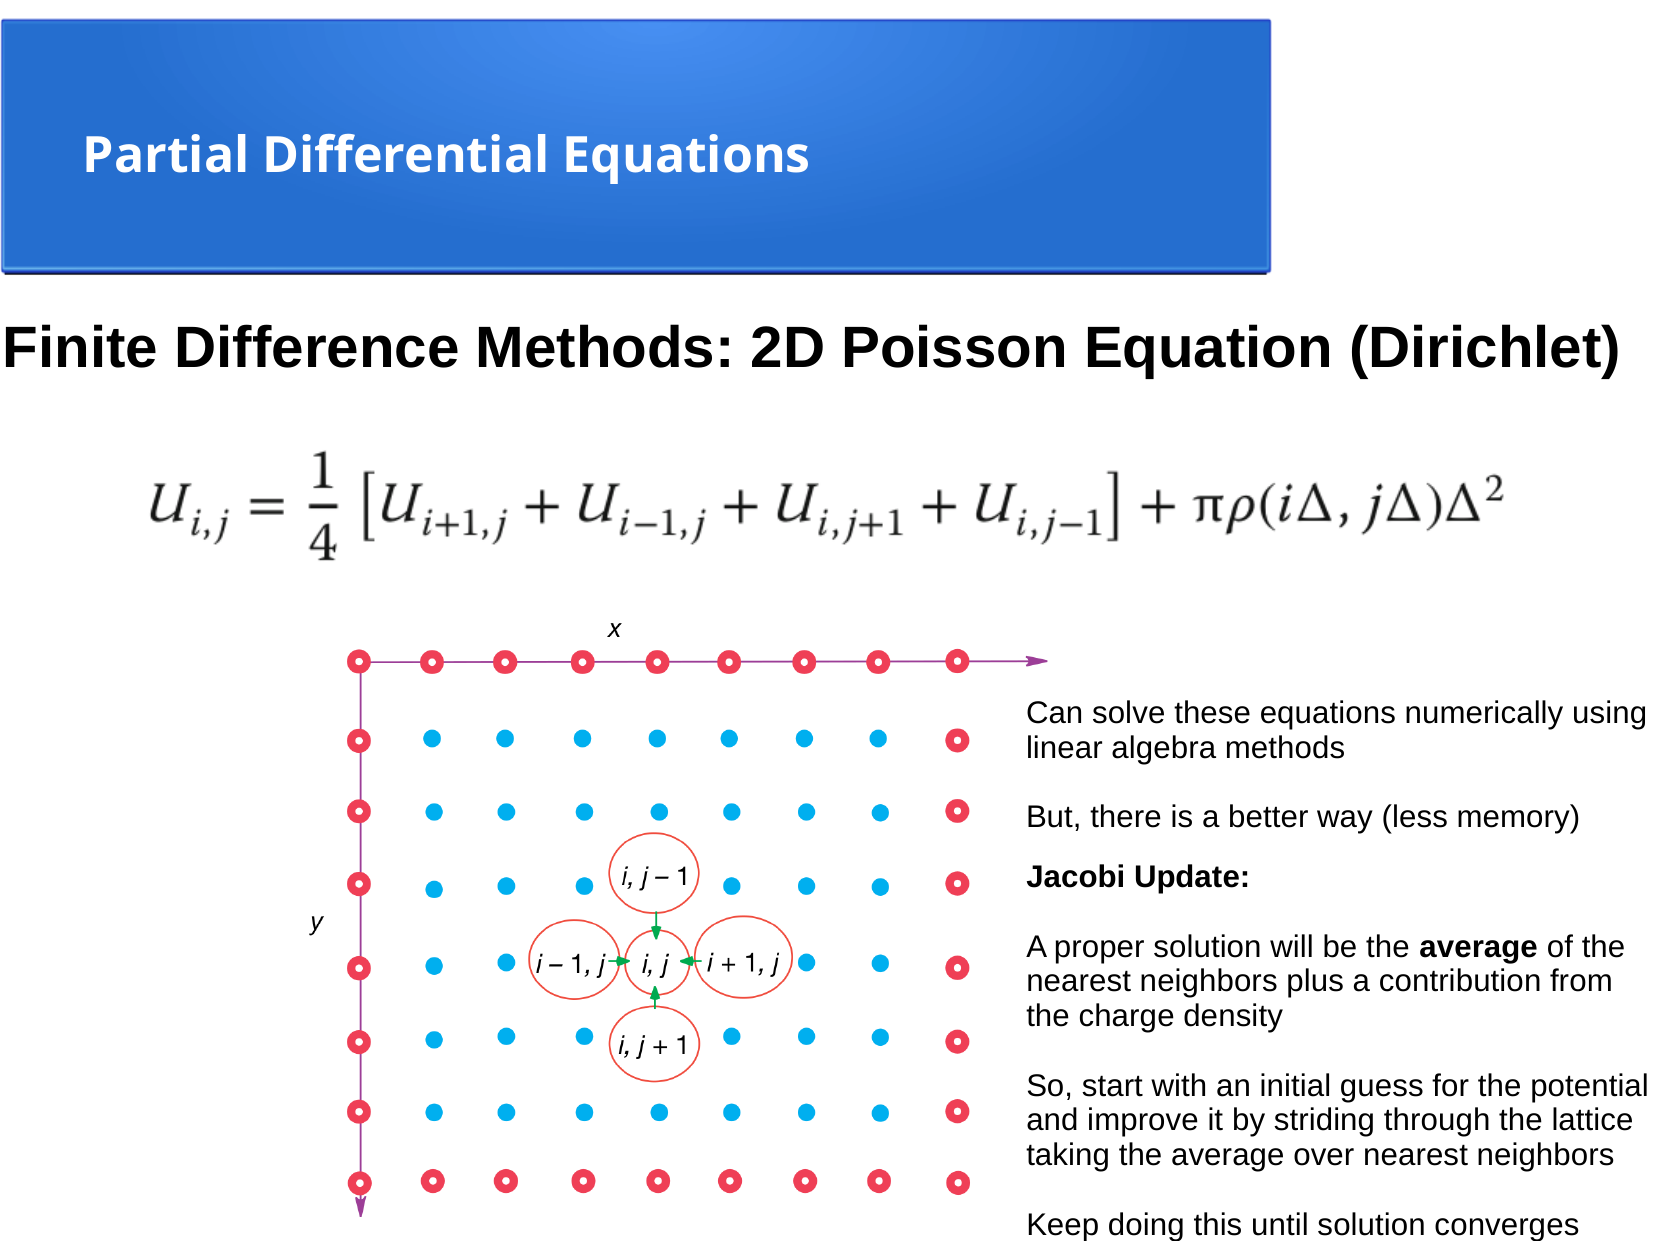

Partial Differential Equations
Finite Difference Methods: 2D Poisson Equation (Dirichlet)
Can solve these equations numerically using
linear algebra methods
But, there is a better way (less memory)
Jacobi Update:
A proper solution will be the average of the
nearest neighbors plus a contribution from
the charge density
So, start with an initial guess for the potential
and improve it by striding through the lattice
taking the average over nearest neighbors
Keep doing this until solution converges